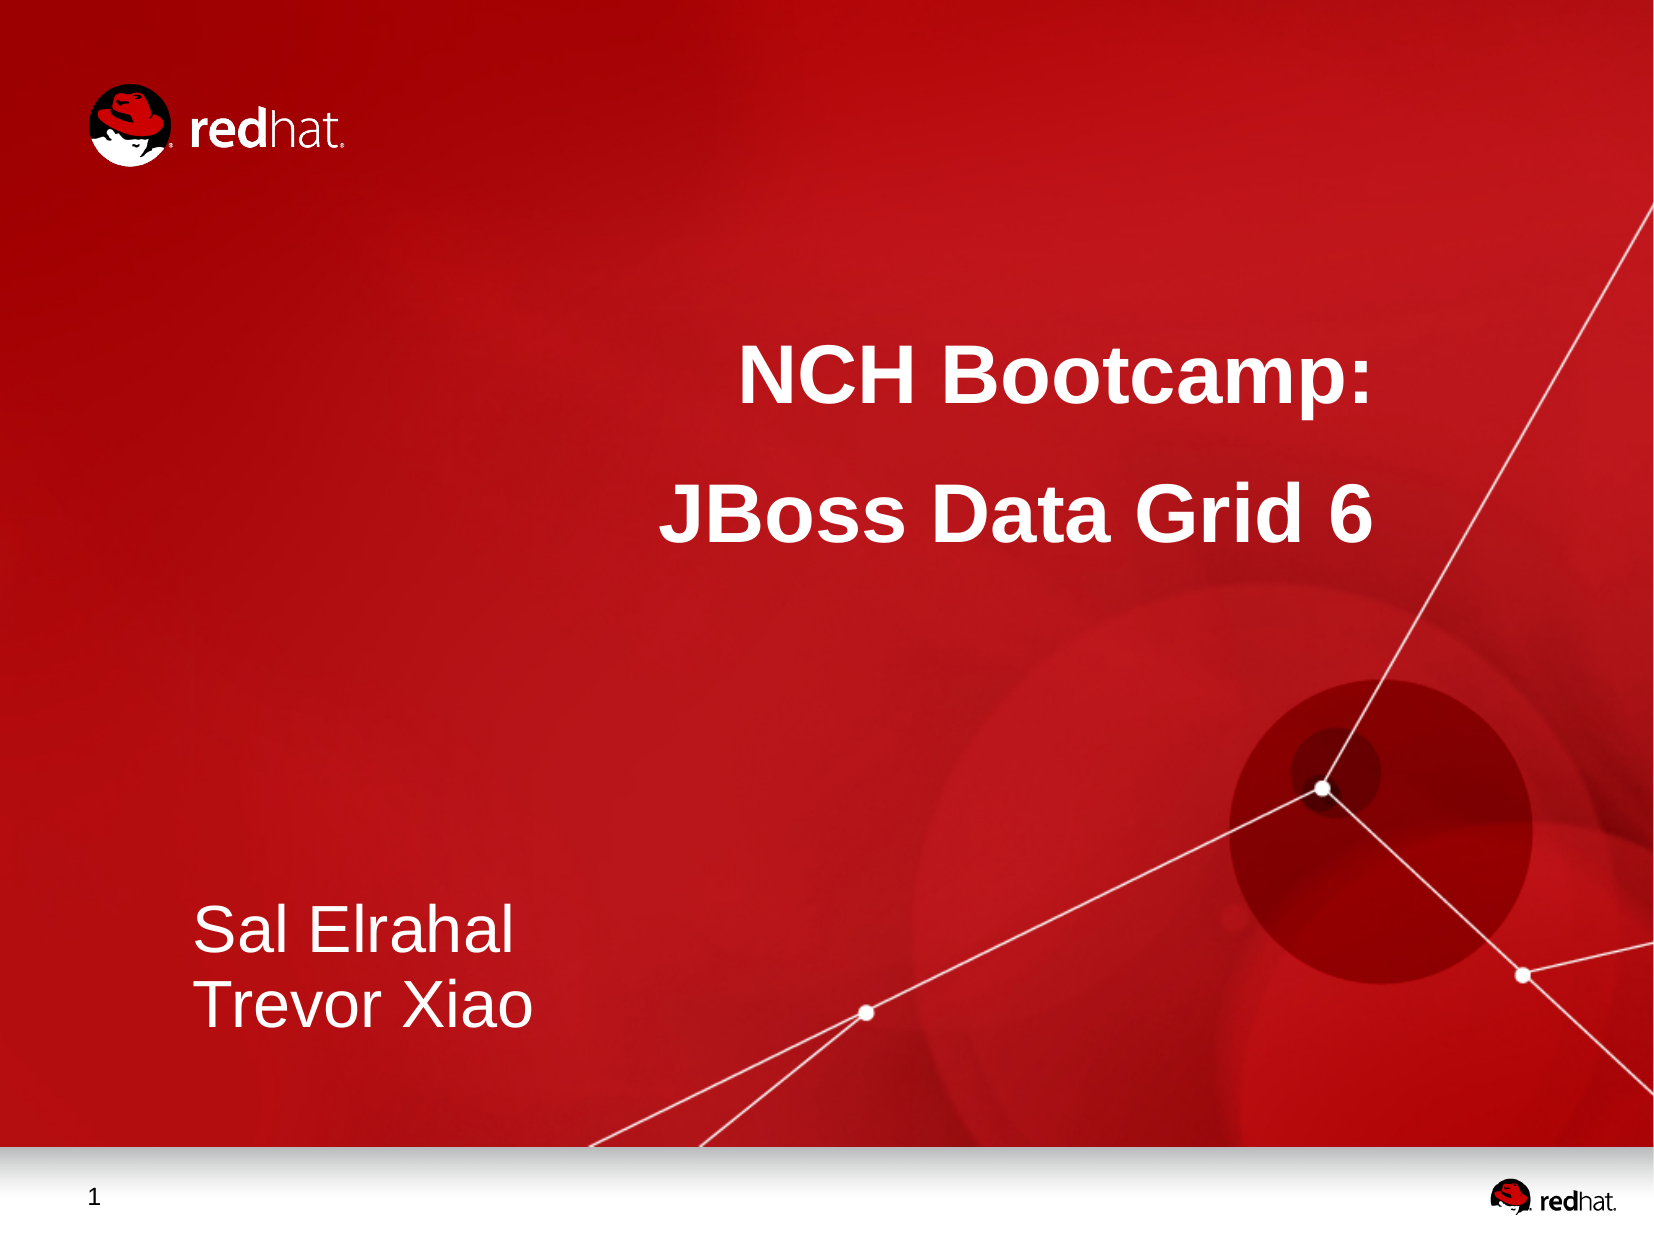

NCH Bootcamp:
						 JBoss Data Grid 6
Sal Elrahal
Trevor Xiao